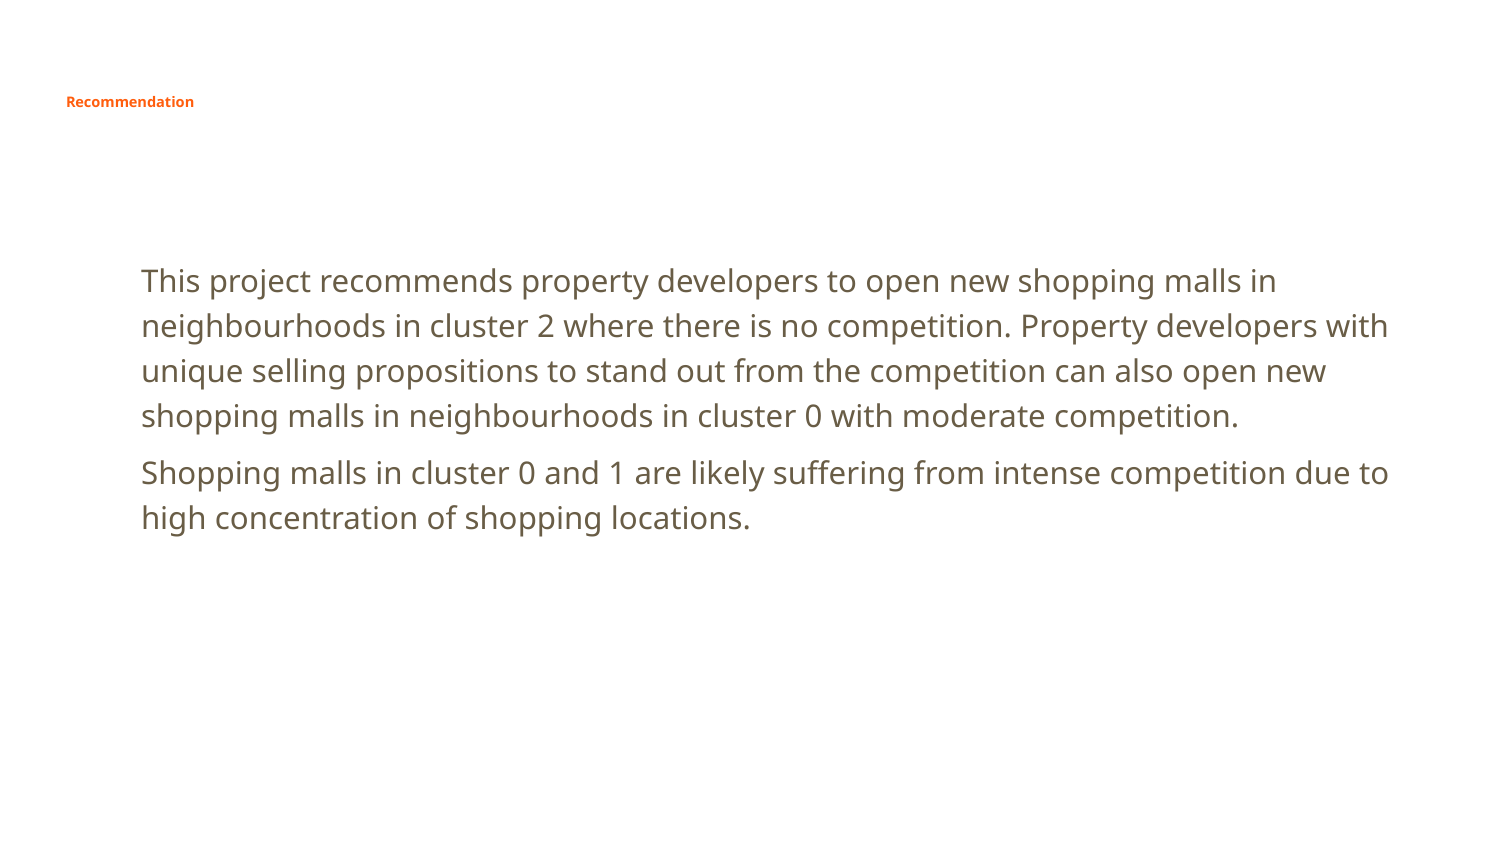

# Recommendation
This project recommends property developers to open new shopping malls in neighbourhoods in cluster 2 where there is no competition. Property developers with unique selling propositions to stand out from the competition can also open new shopping malls in neighbourhoods in cluster 0 with moderate competition.
Shopping malls in cluster 0 and 1 are likely suffering from intense competition due to high concentration of shopping locations.